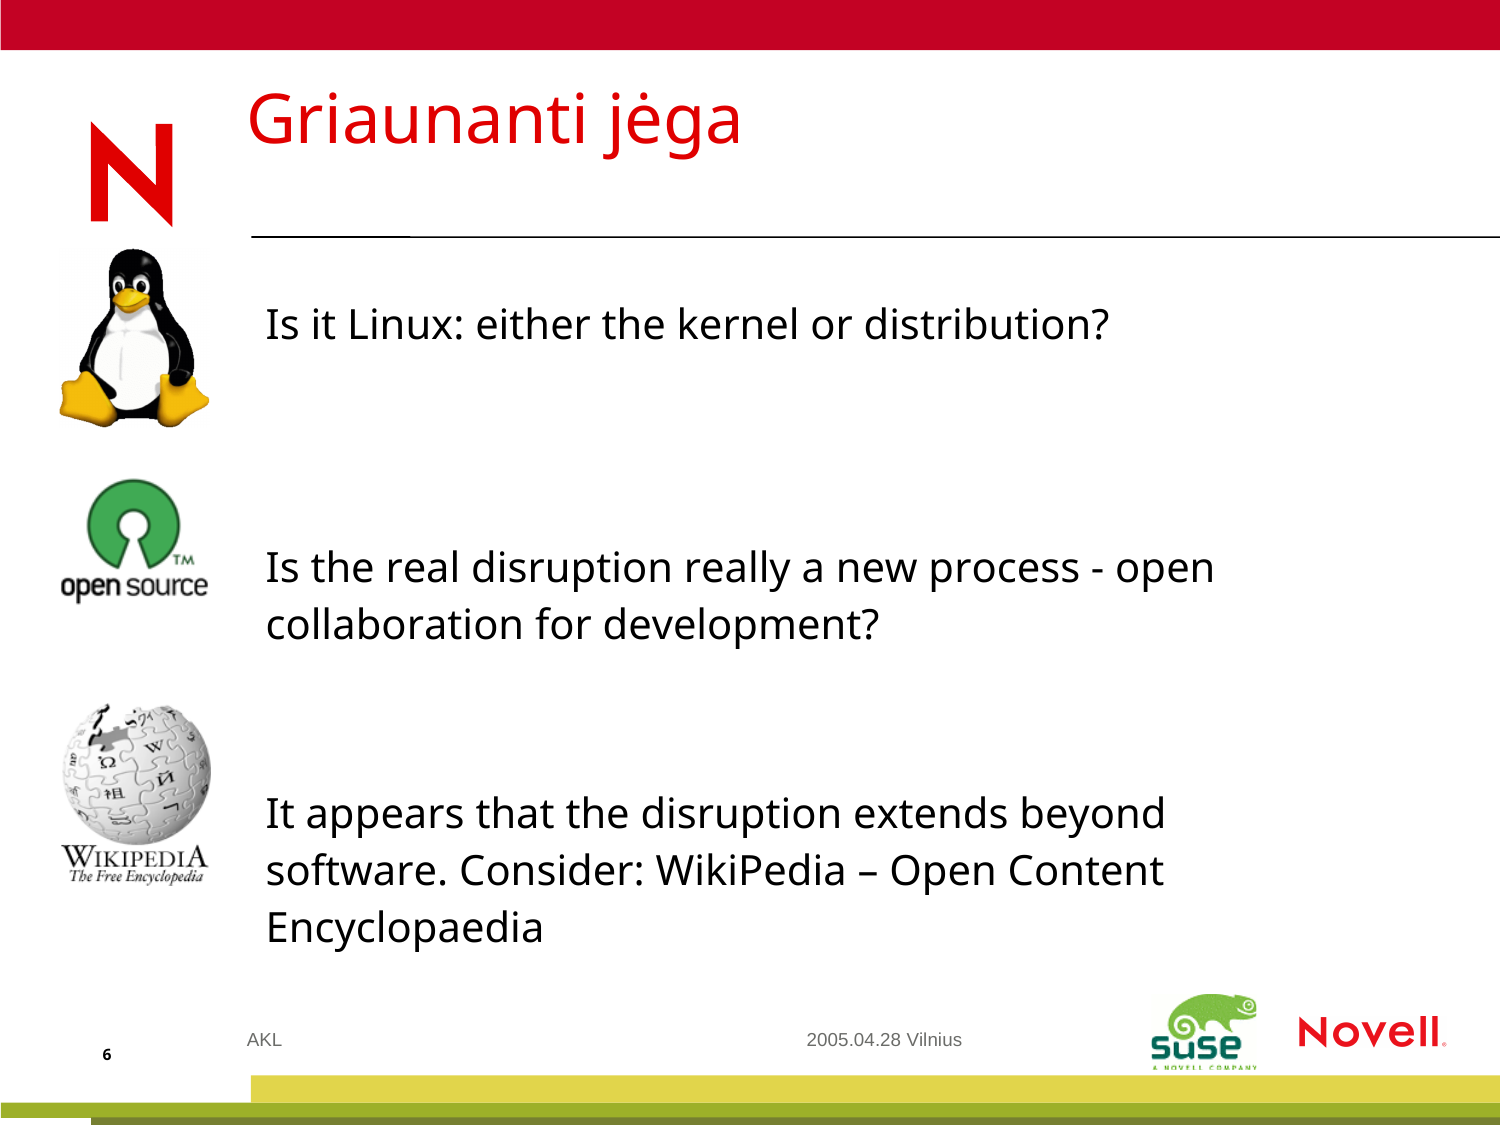

Griaunanti jėga
where is it now?
# Is it Linux: either the kernel or distribution?
Is the real disruption really a new process - open collaboration for development?
It appears that the disruption extends beyond software. Consider: WikiPedia – Open Content Encyclopaedia